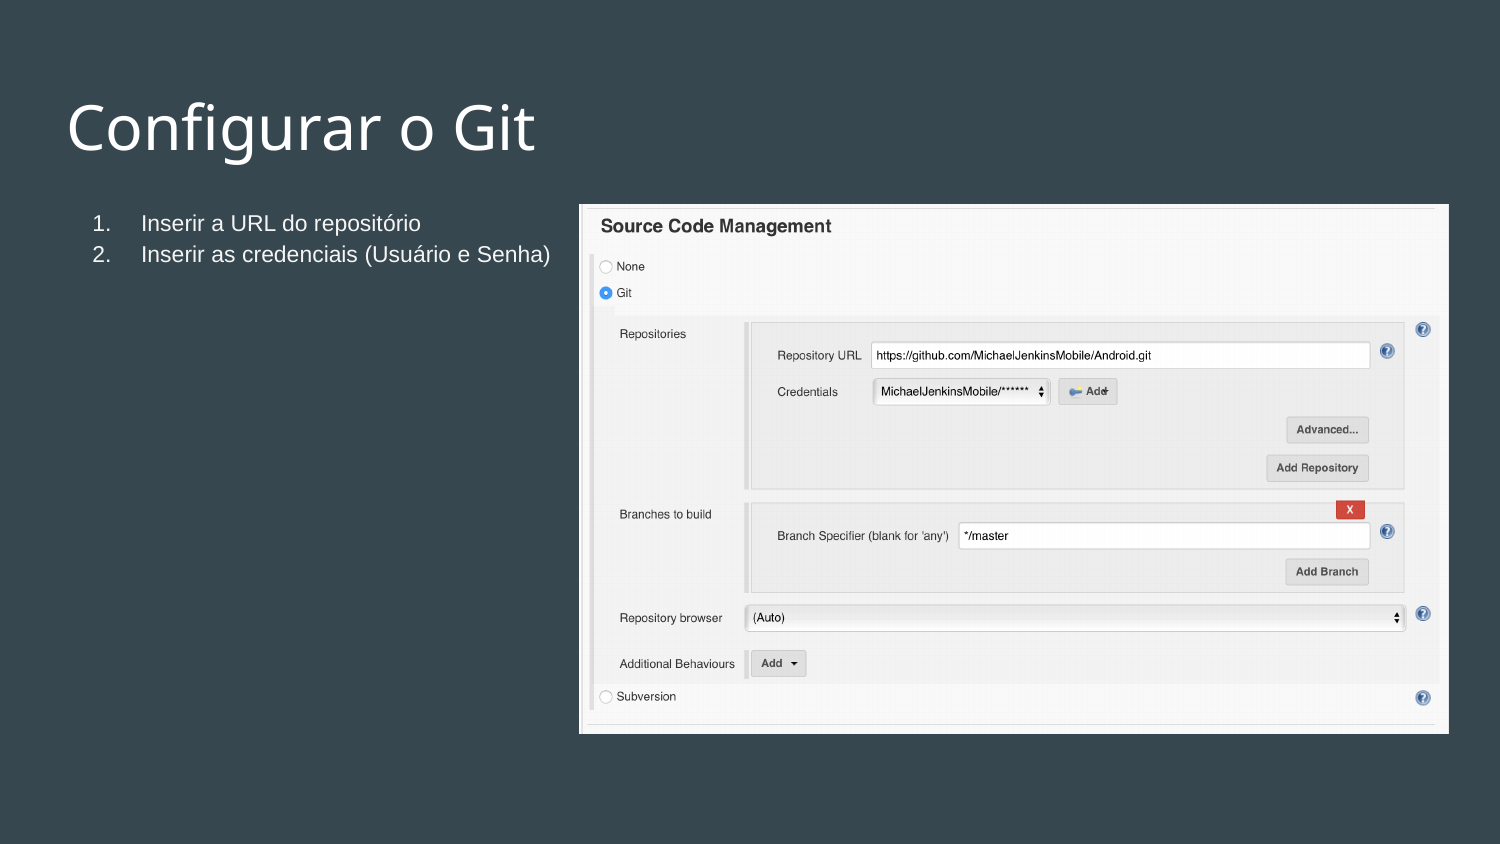

# Configurar o Git
Inserir a URL do repositório
Inserir as credenciais (Usuário e Senha)